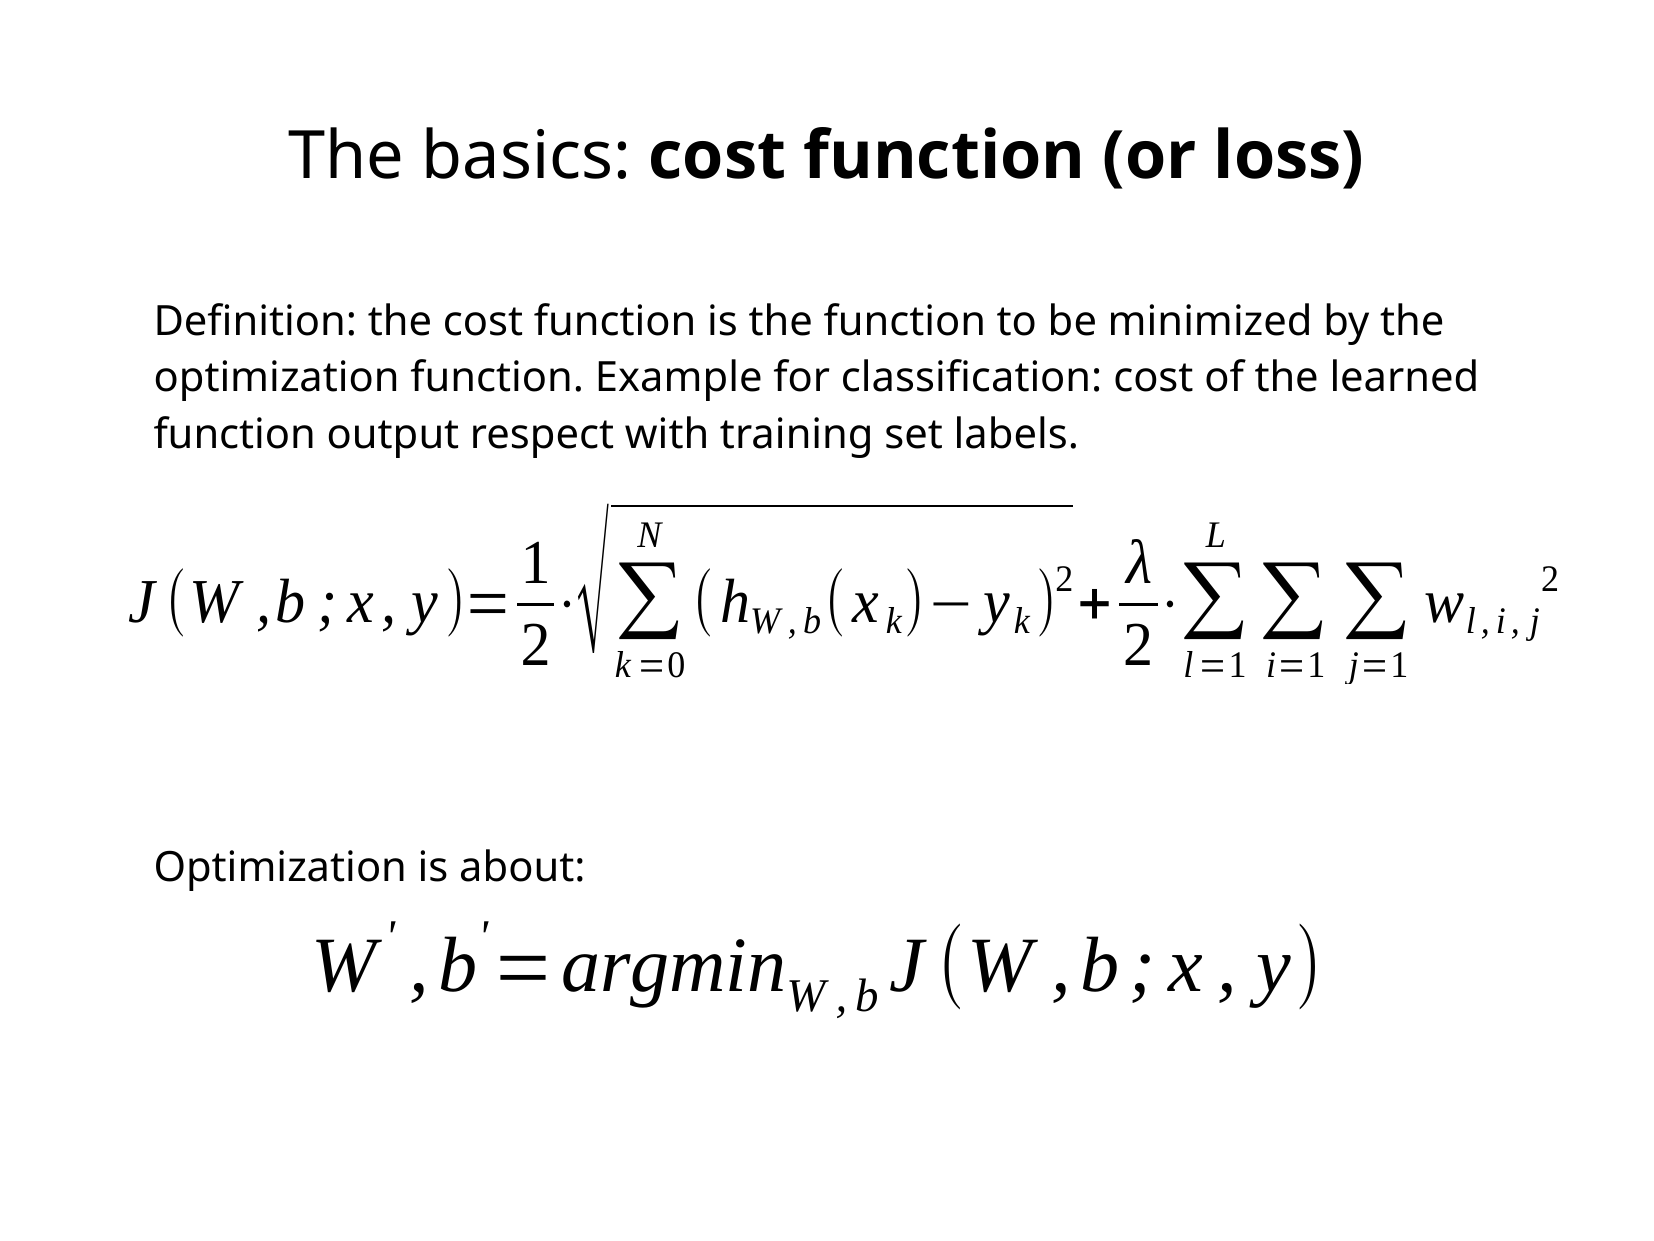

# The basics: cost function (or loss)
Definition: the cost function is the function to be minimized by the optimization function. Example for classification: cost of the learned function output respect with training set labels.
Optimization is about: